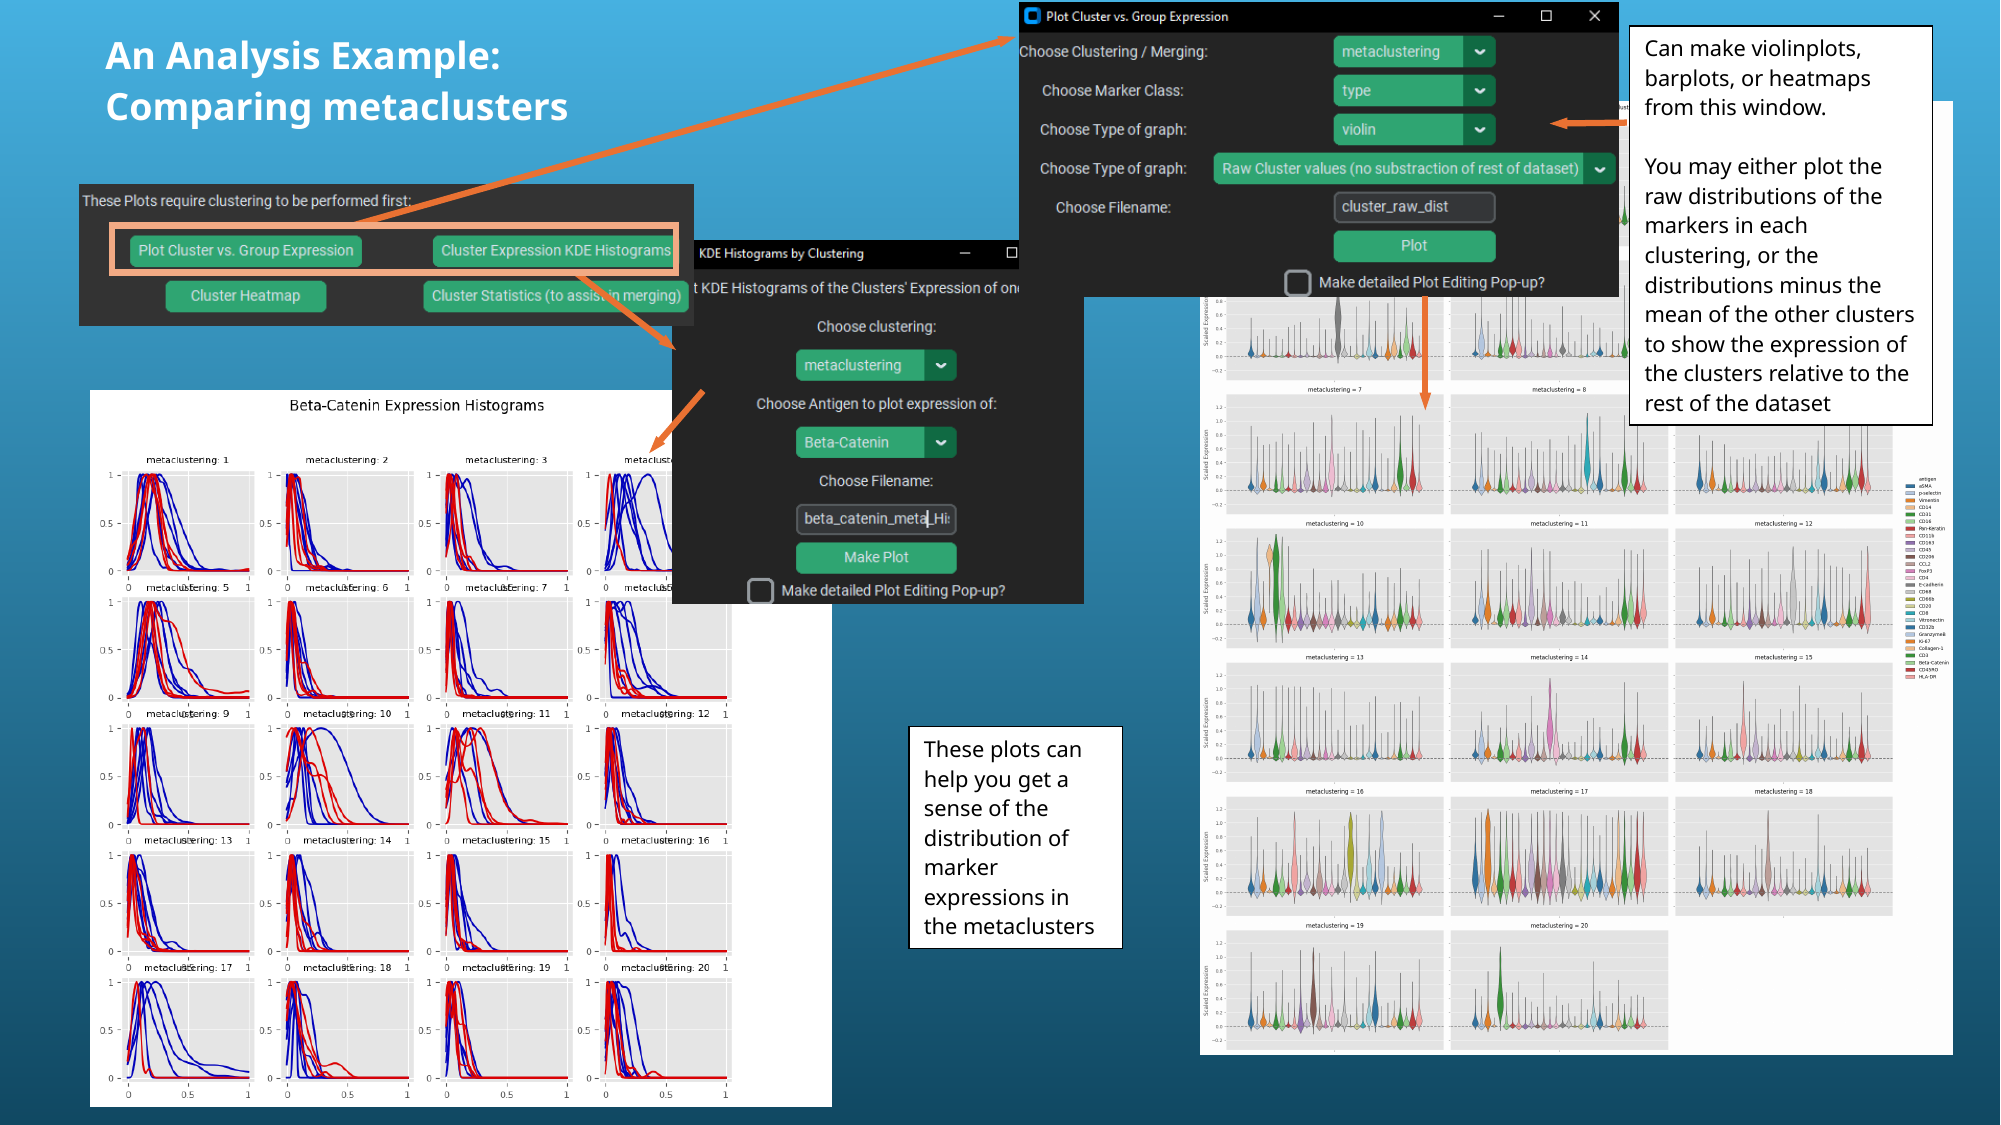

An Analysis Example:
Comparing metaclusters
Can make violinplots, barplots, or heatmaps from this window.
You may either plot the raw distributions of the markers in each clustering, or the distributions minus the mean of the other clusters to show the expression of the clusters relative to the rest of the dataset
These plots can help you get a sense of the distribution of marker expressions in the metaclusters